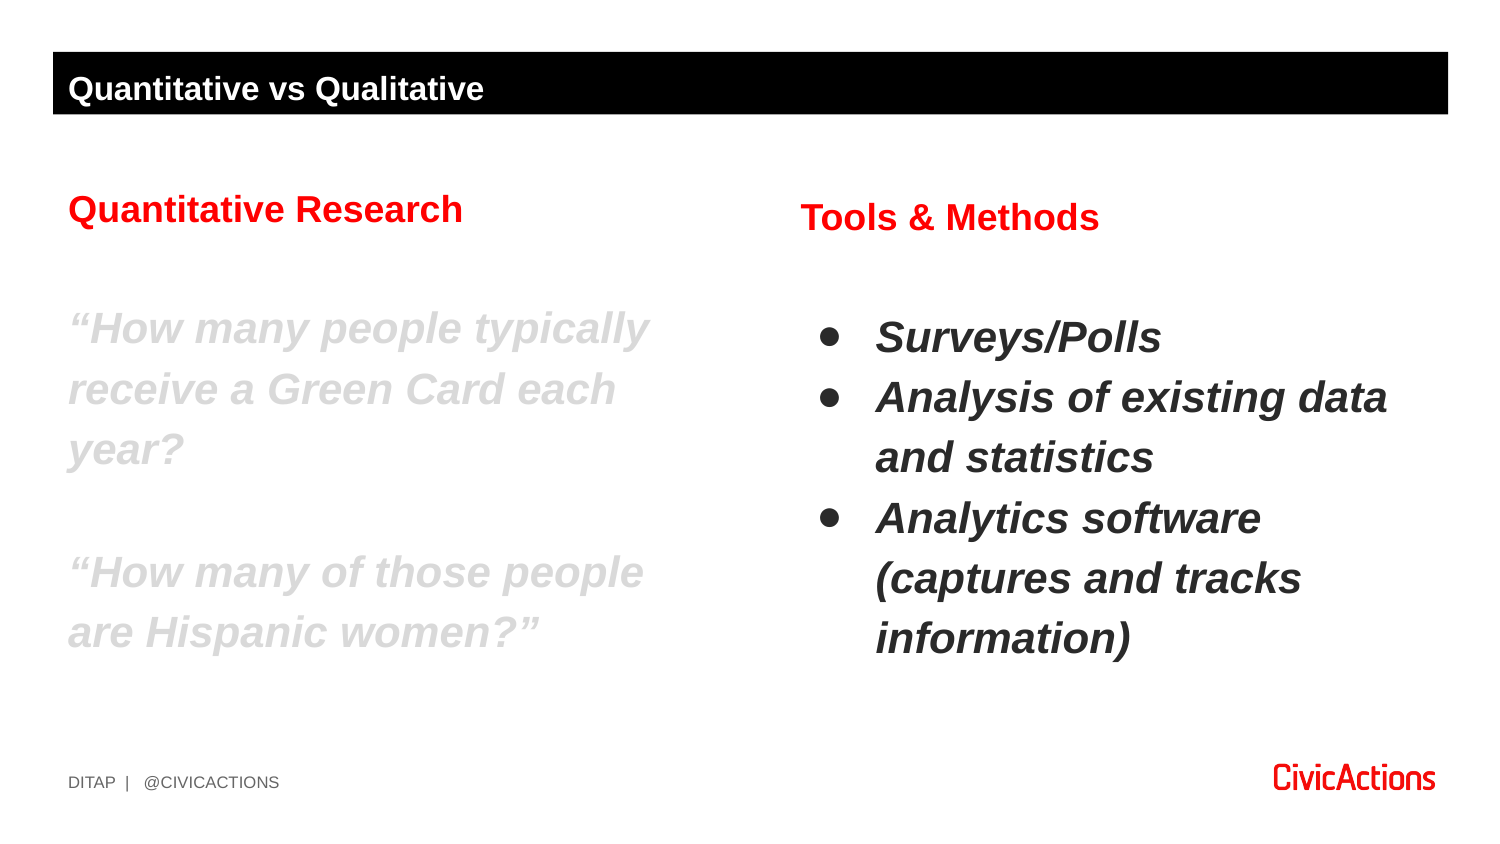

# Quantitative vs Qualitative
Quantitative Research
“How many people typically receive a Green Card each year?
“How many of those people are Hispanic women?”
Tools & Methods
Surveys/Polls
Analysis of existing data and statistics
Analytics software (captures and tracks information)